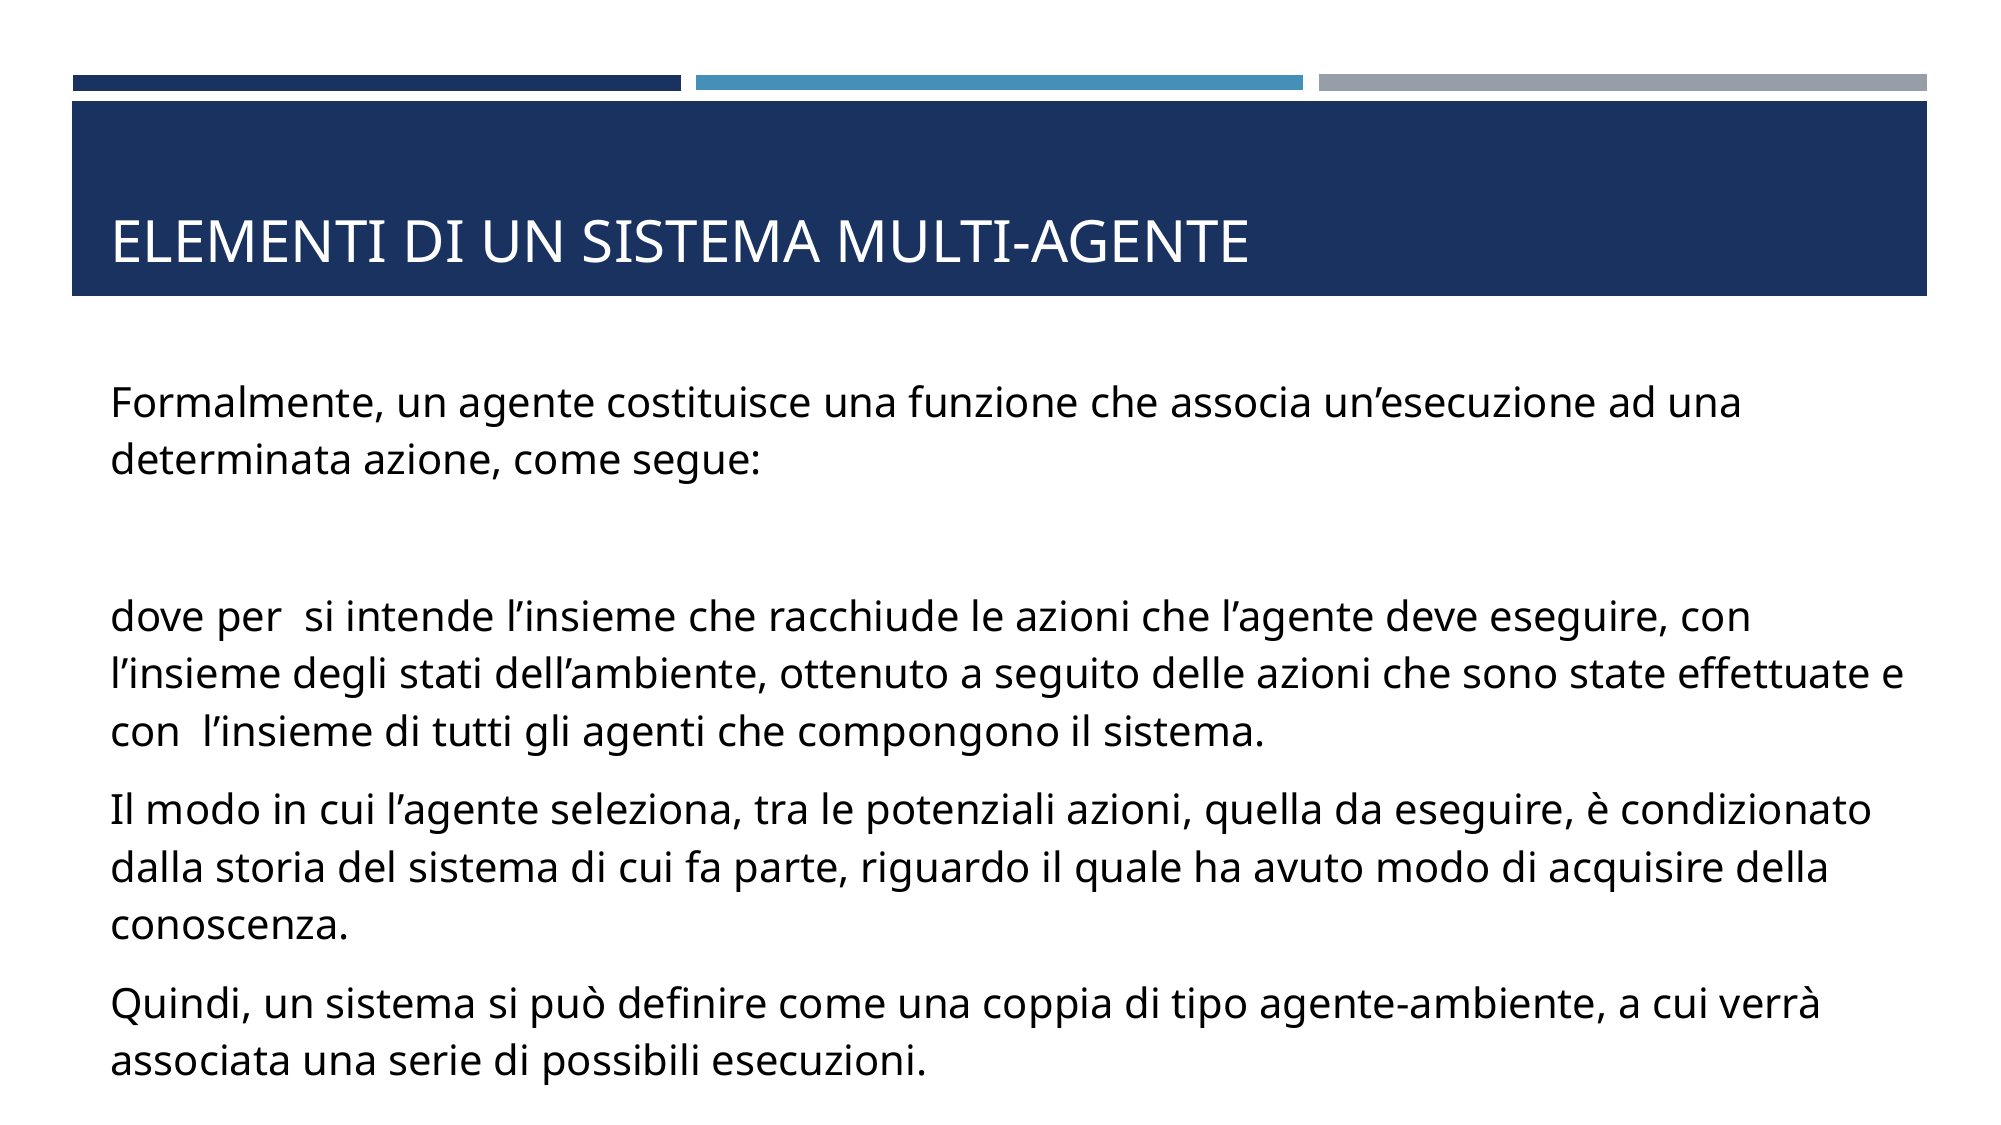

# Elementi di un Sistema multi-agente
Formalmente, un agente costituisce una funzione che associa un’esecuzione ad una determinata azione, come segue:
dove per si intende l’insieme che racchiude le azioni che l’agente deve eseguire, con l’insieme degli stati dell’ambiente, ottenuto a seguito delle azioni che sono state effettuate e con l’insieme di tutti gli agenti che compongono il sistema.
Il modo in cui l’agente seleziona, tra le potenziali azioni, quella da eseguire, è condizionato dalla storia del sistema di cui fa parte, riguardo il quale ha avuto modo di acquisire della conoscenza.
Quindi, un sistema si può definire come una coppia di tipo agente-ambiente, a cui verrà associata una serie di possibili esecuzioni.